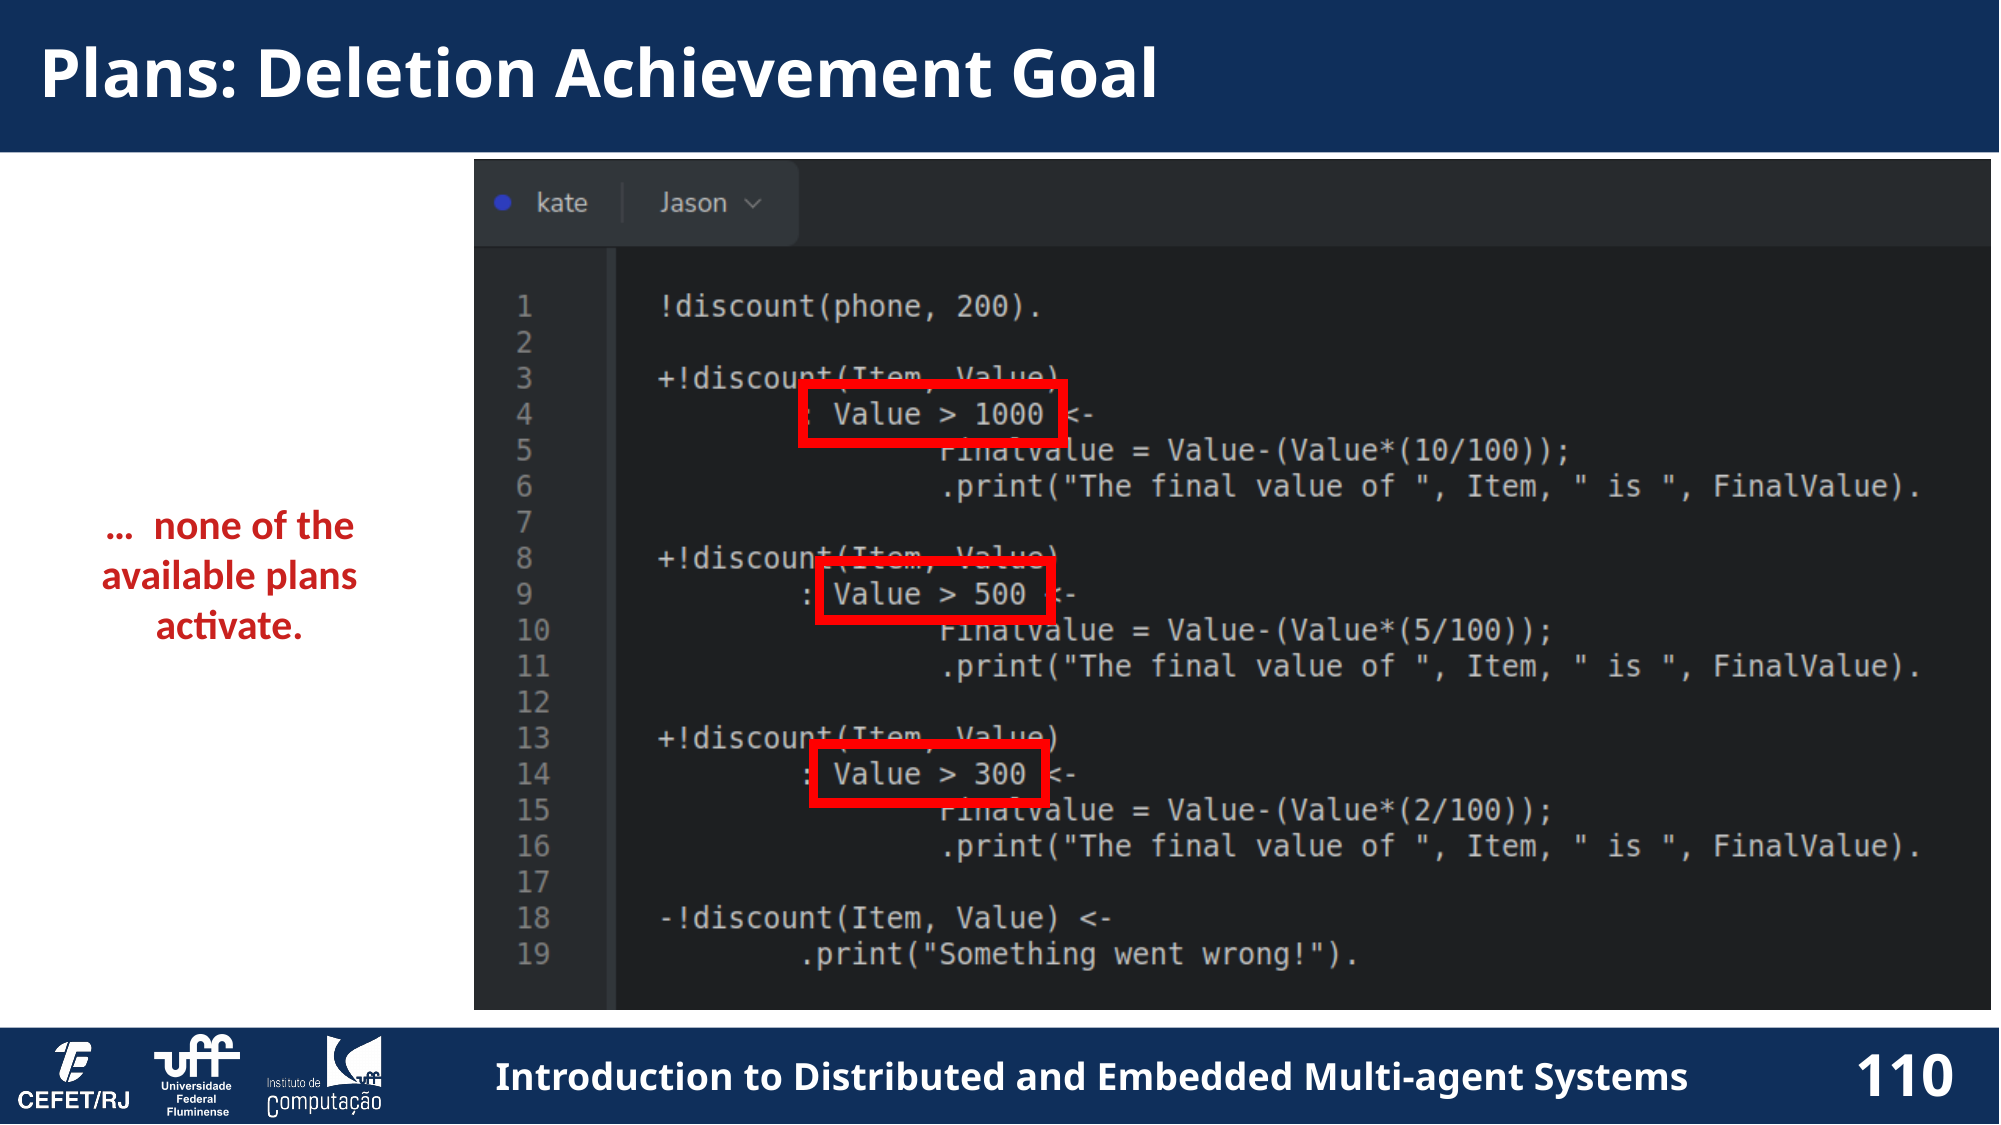

Plans: Deletion Achievement Goal
… none of the available plans activate.